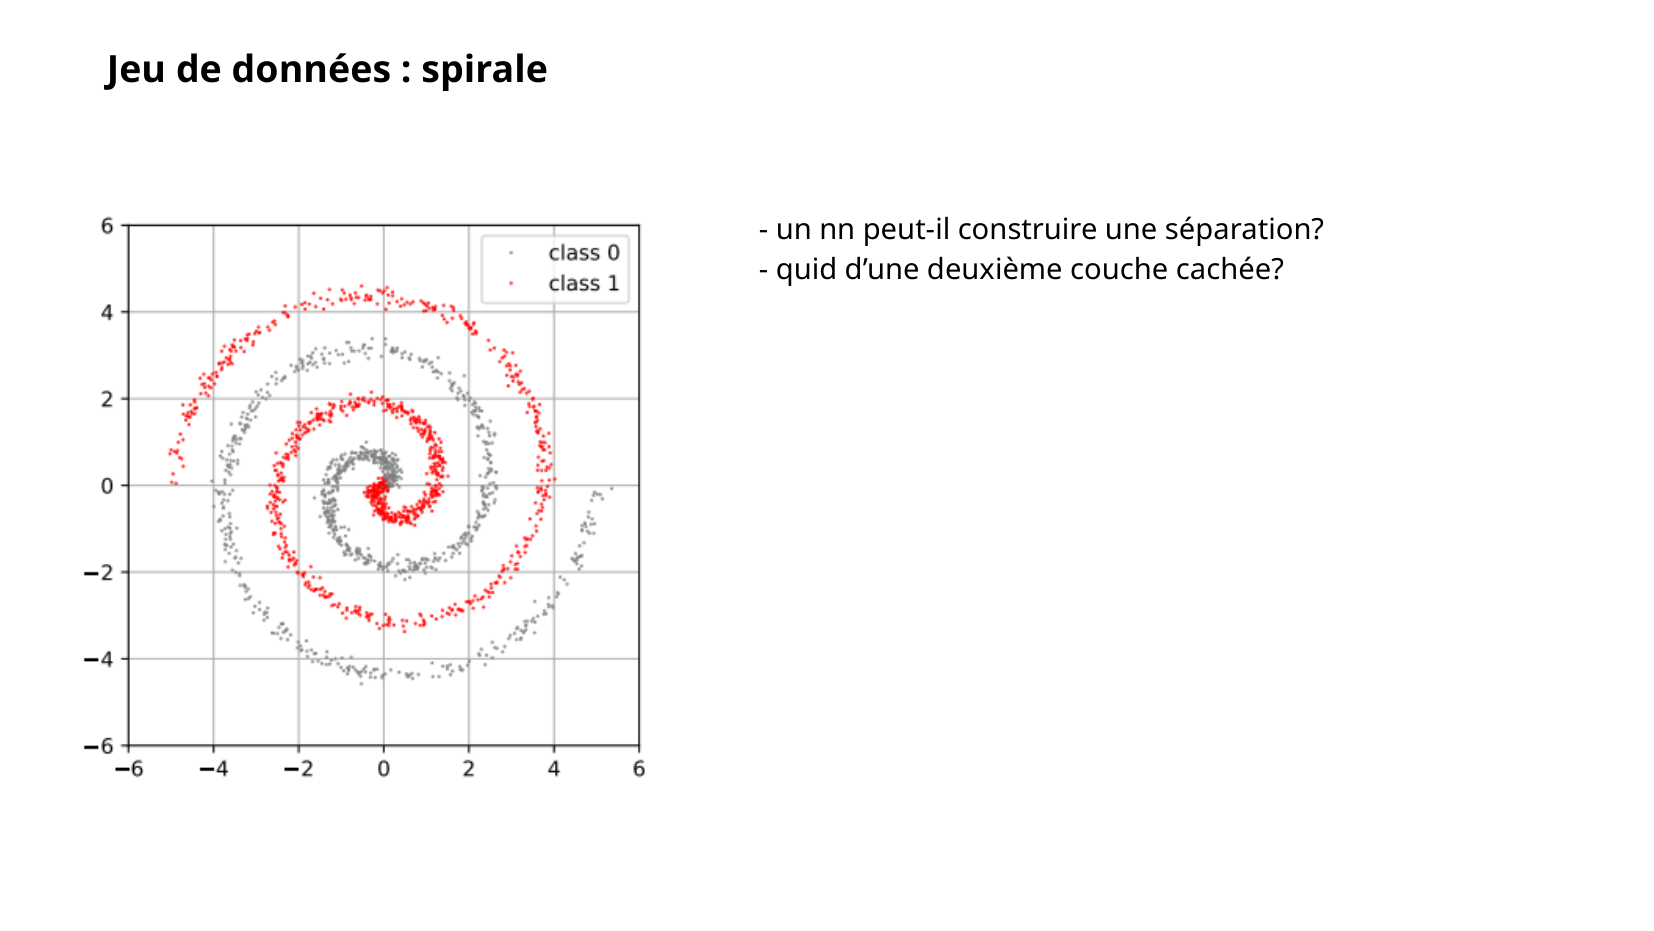

Jeu de données : spirale
- un nn peut-il construire une séparation?
- quid d’une deuxième couche cachée?